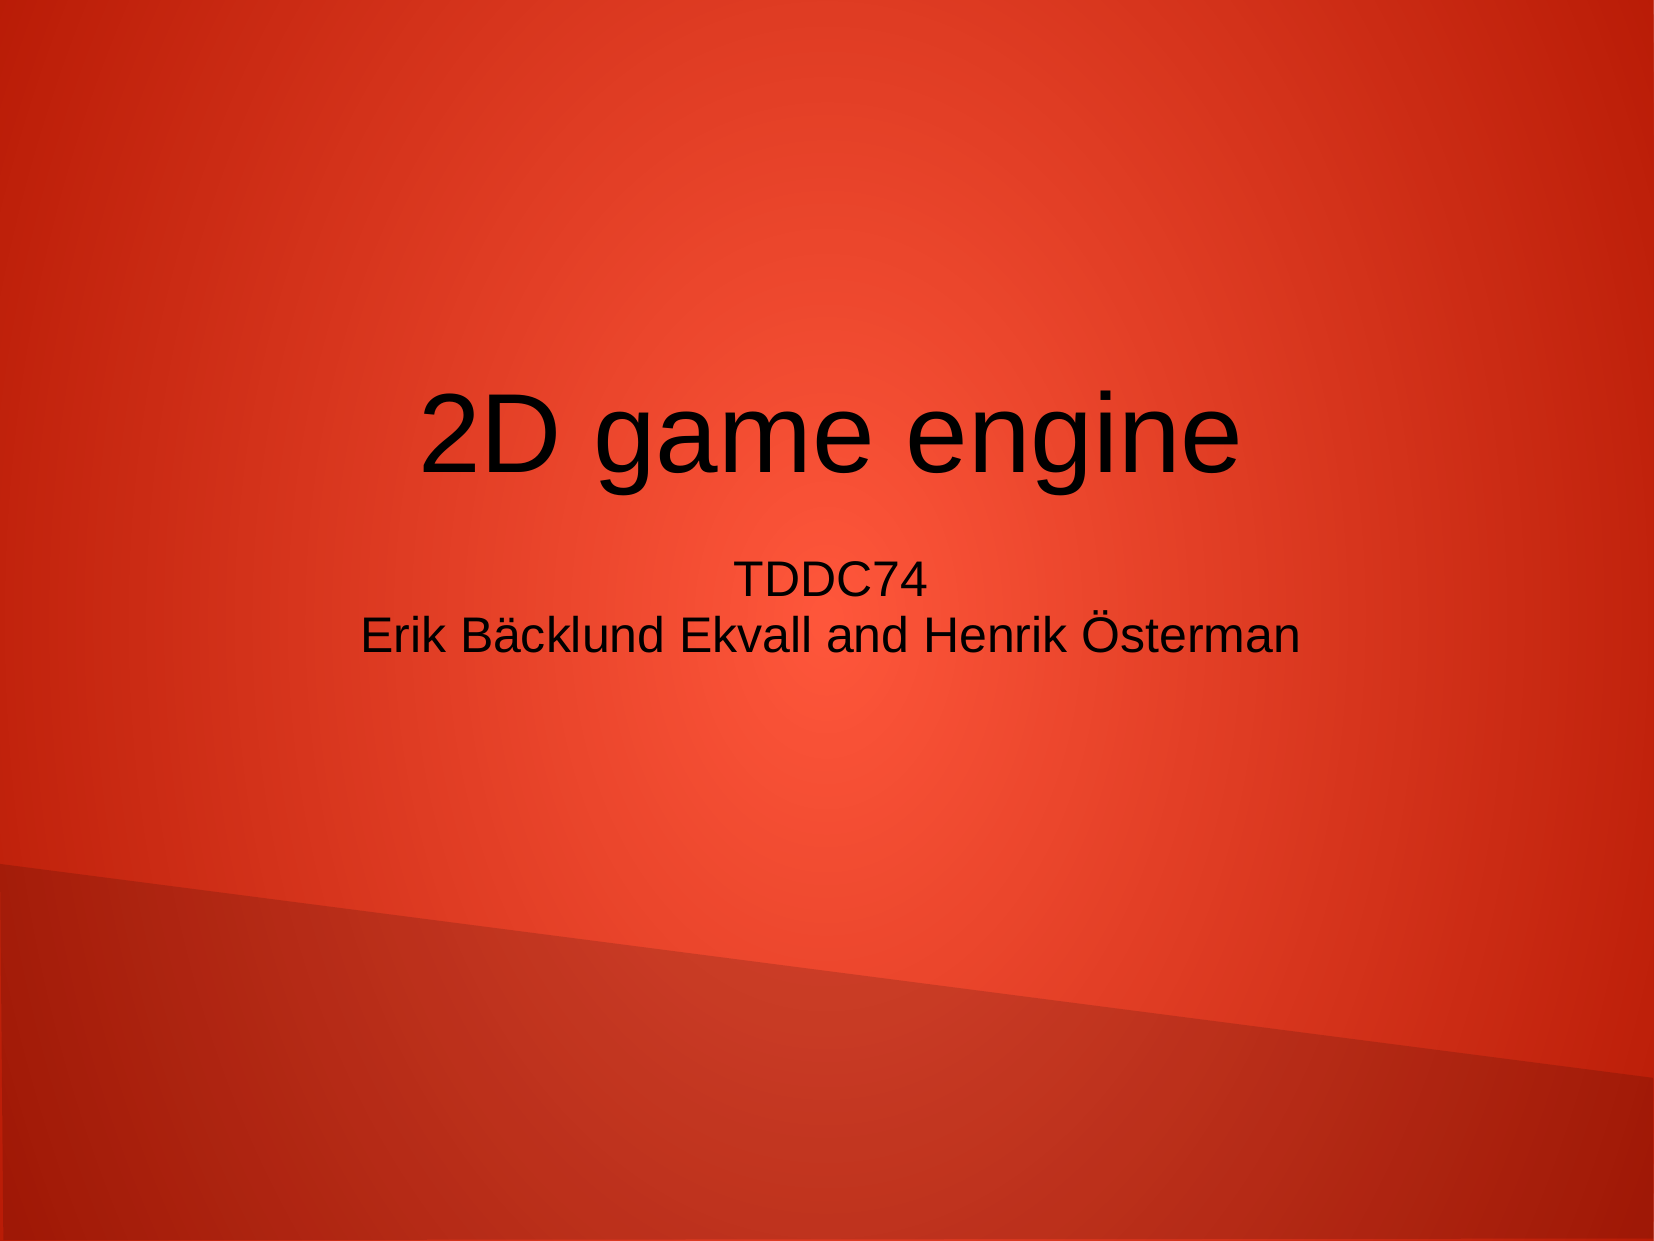

# 2D game engine
TDDC74
Erik Bäcklund Ekvall and Henrik Österman